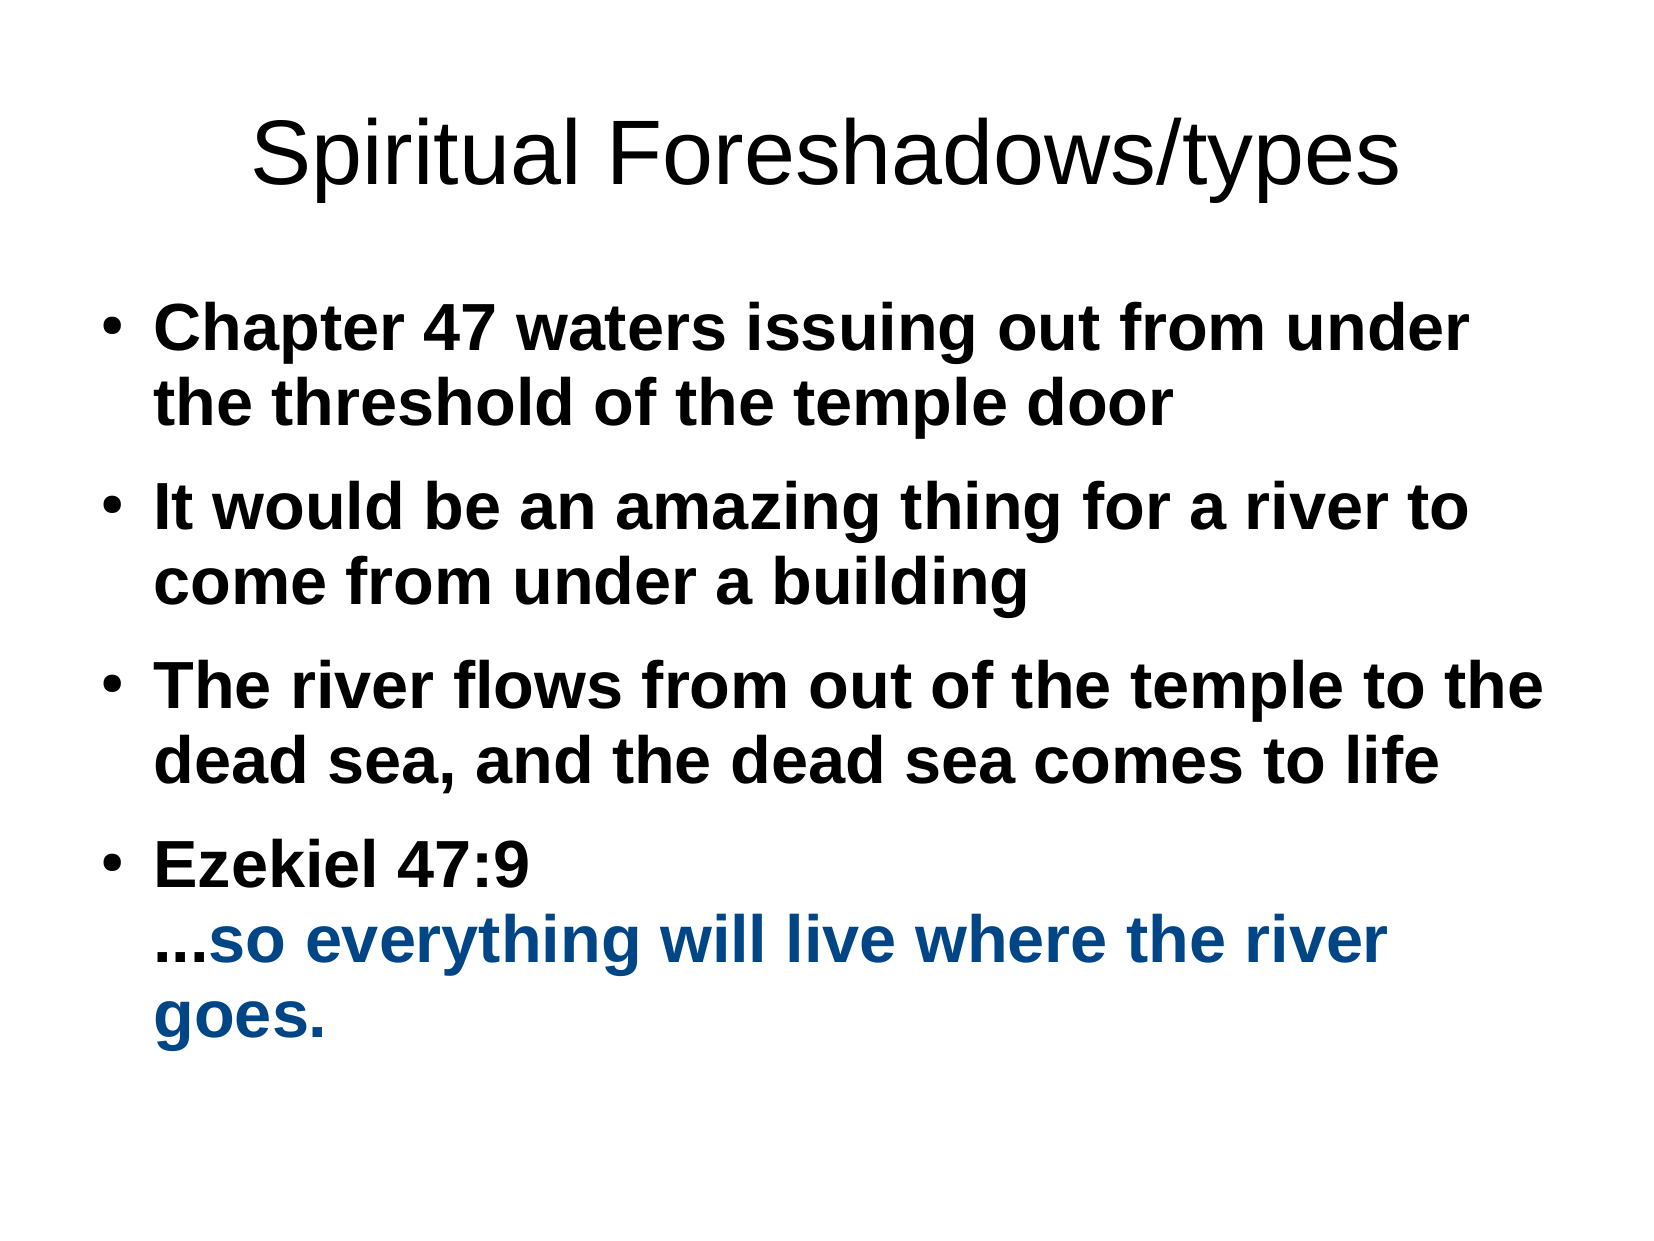

# Spiritual Foreshadows/types
Chapter 47 waters issuing out from under the threshold of the temple door
It would be an amazing thing for a river to come from under a building
The river flows from out of the temple to the dead sea, and the dead sea comes to life
Ezekiel 47:9
...so everything will live where the river goes.